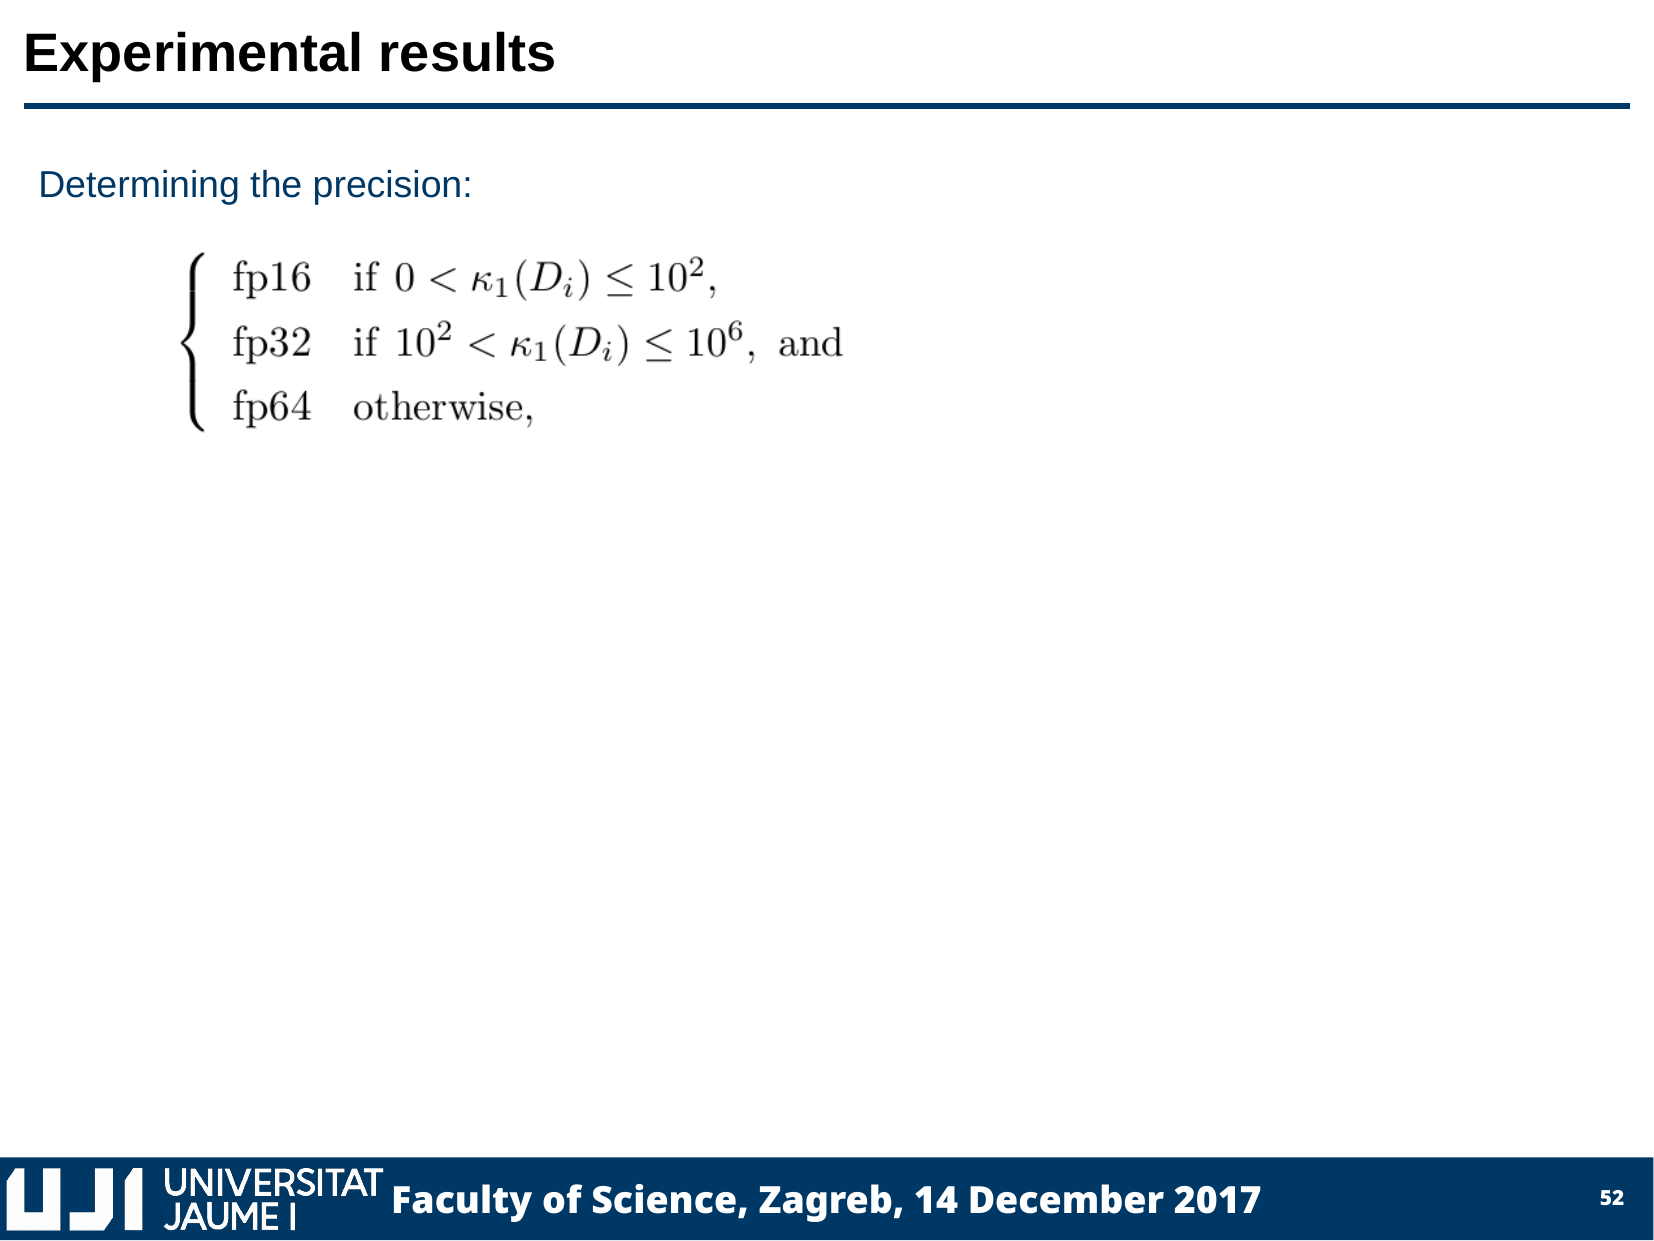

# Experimental results
Determining the precision:
Faculty of Science, Zagreb, 14 December 2017
52